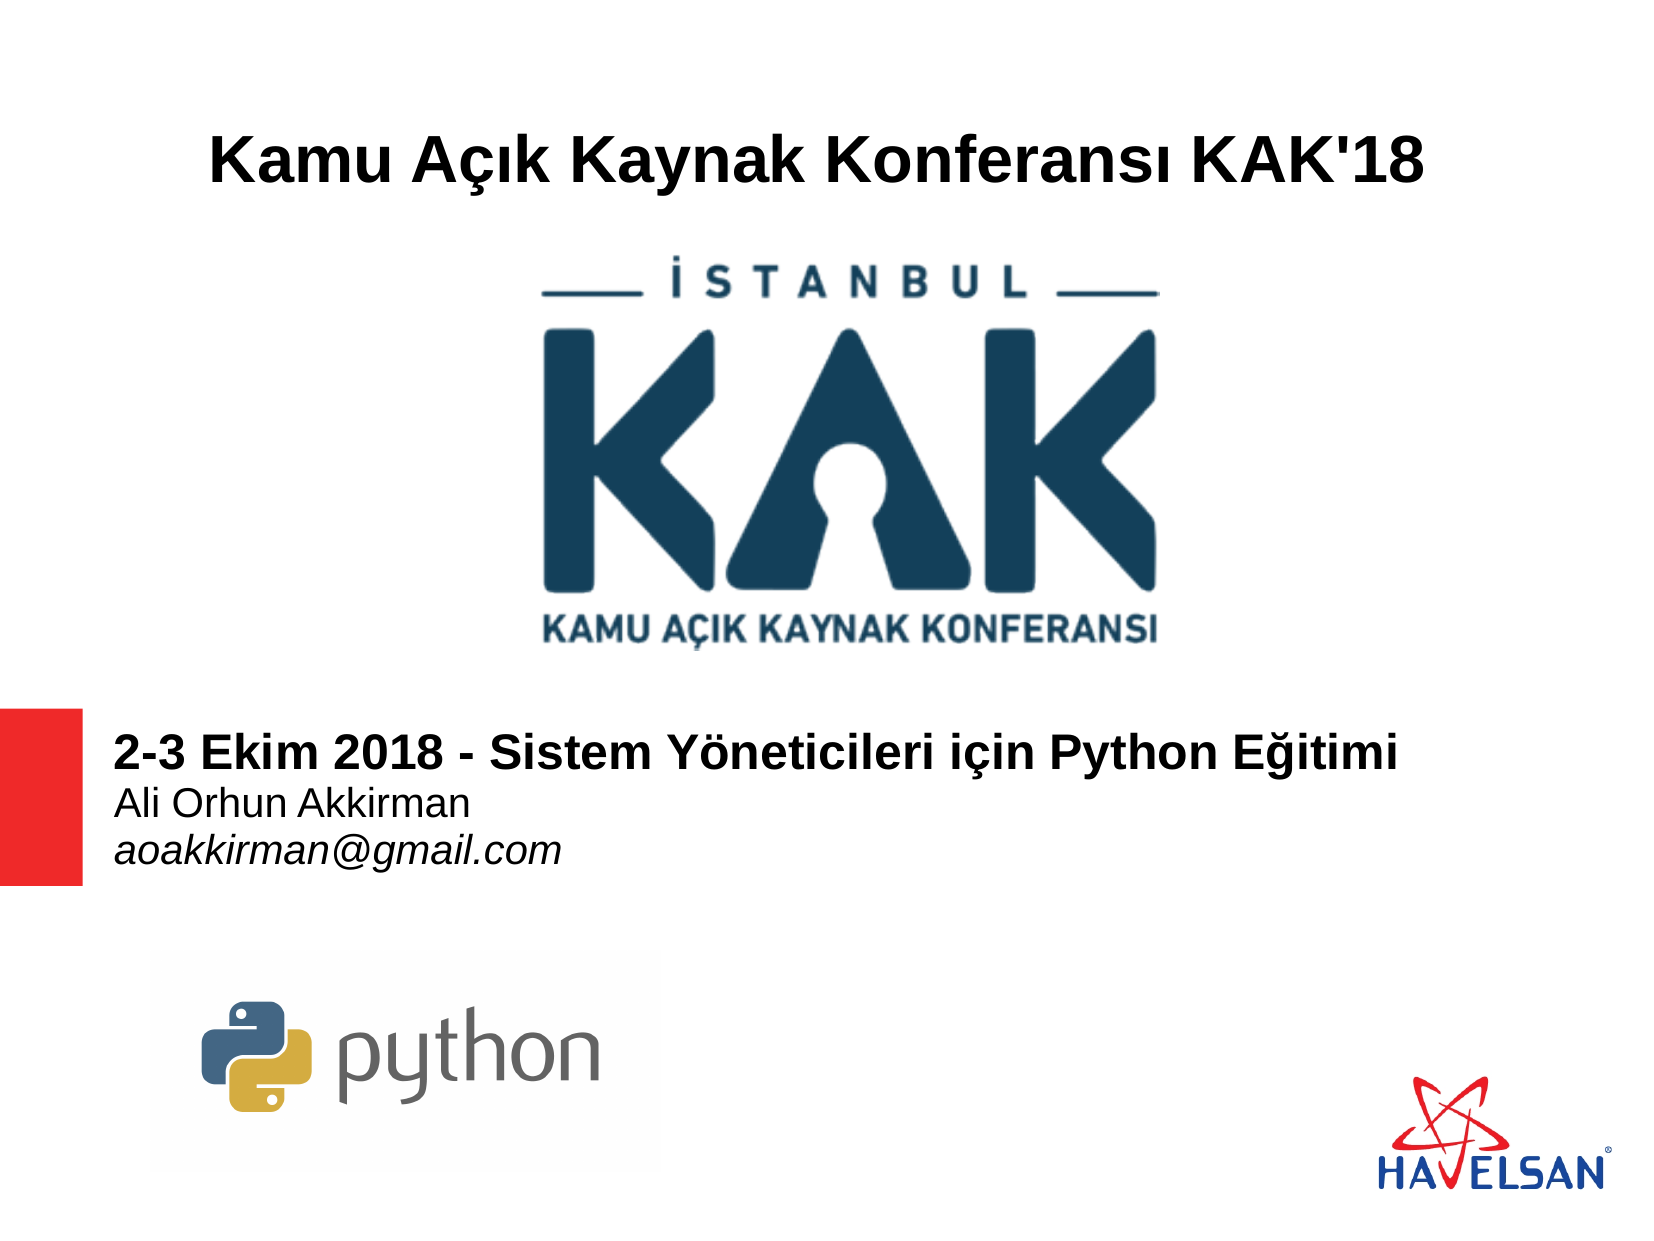

Kamu Açık Kaynak Konferansı KAK'18
2-3 Ekim 2018 - Sistem Yöneticileri için Python Eğitimi
Ali Orhun Akkirman
aoakkirman@gmail.com